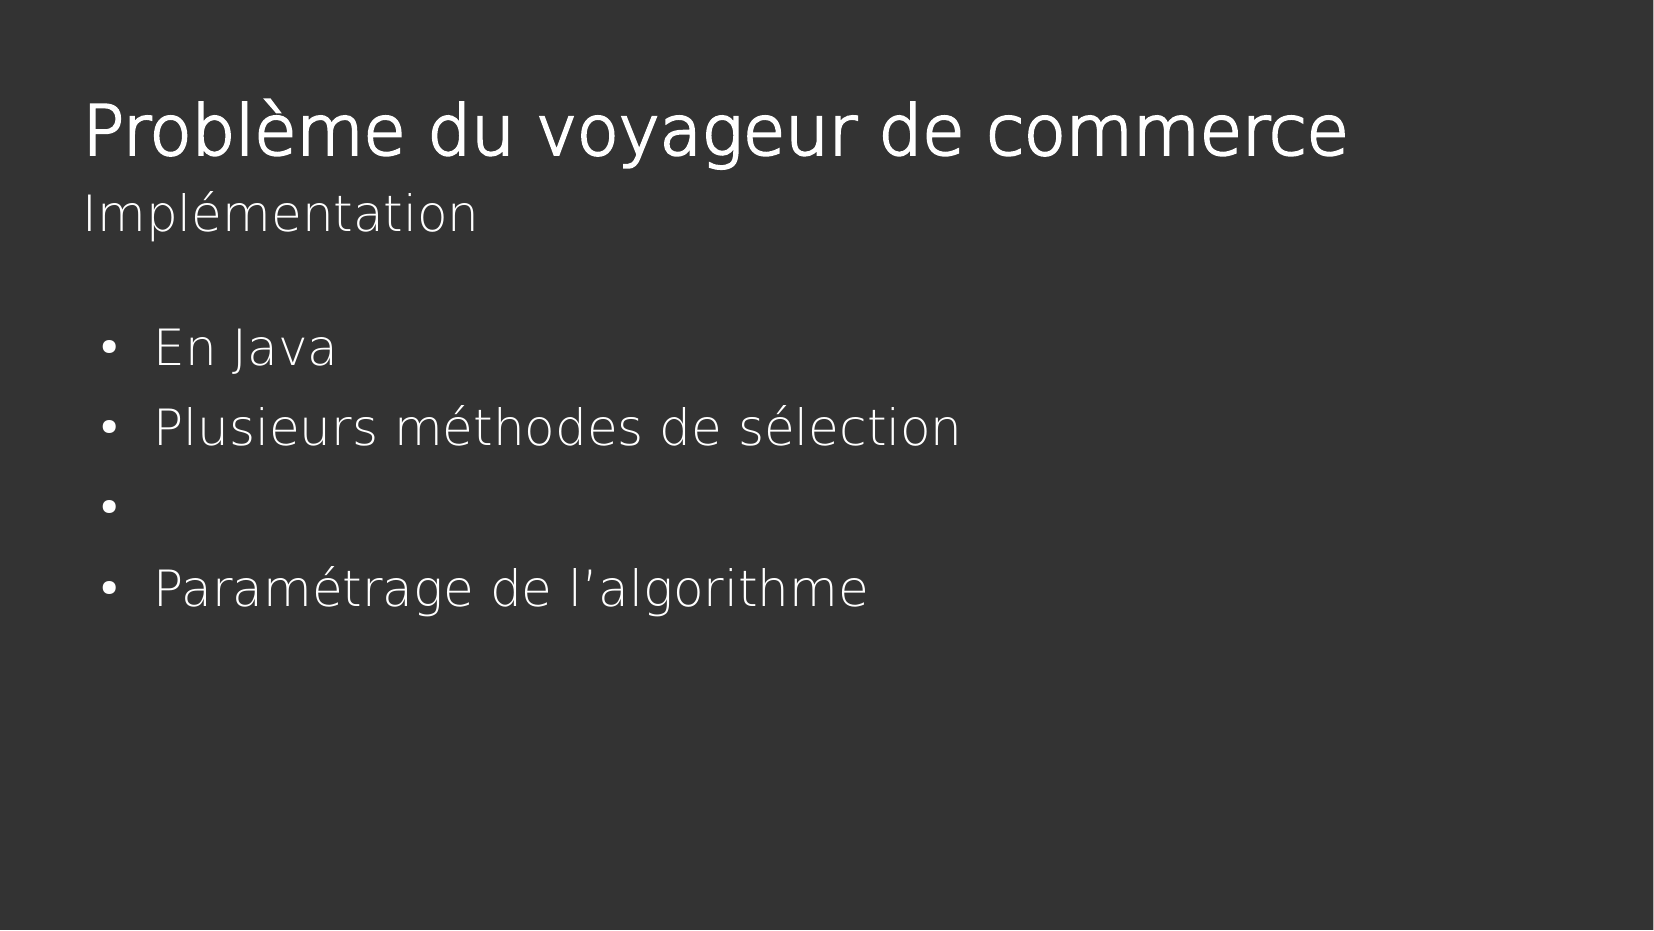

# Problème du voyageur de commerce
Implémentation
En Java
Plusieurs méthodes de sélection
Paramétrage de l’algorithme